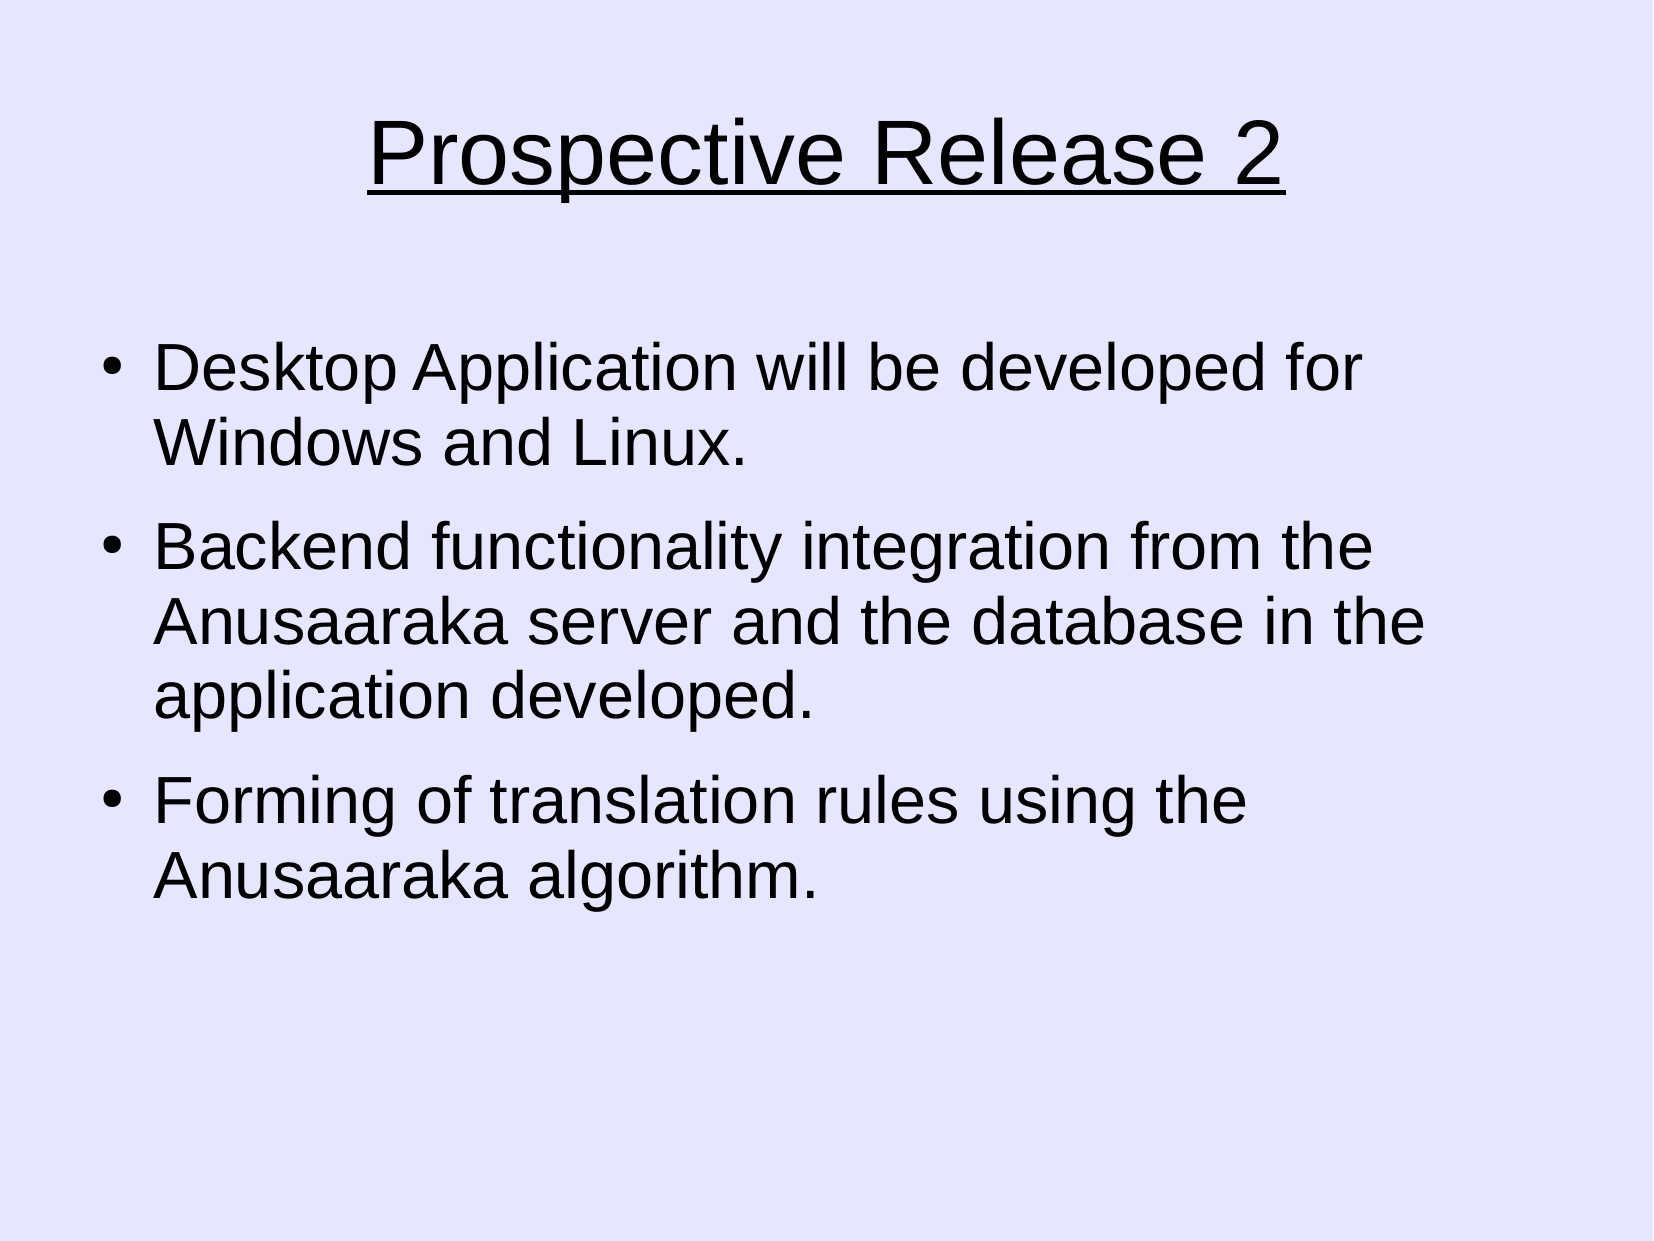

# Prospective Release 2
Desktop Application will be developed for Windows and Linux.
Backend functionality integration from the Anusaaraka server and the database in the application developed.
Forming of translation rules using the Anusaaraka algorithm.